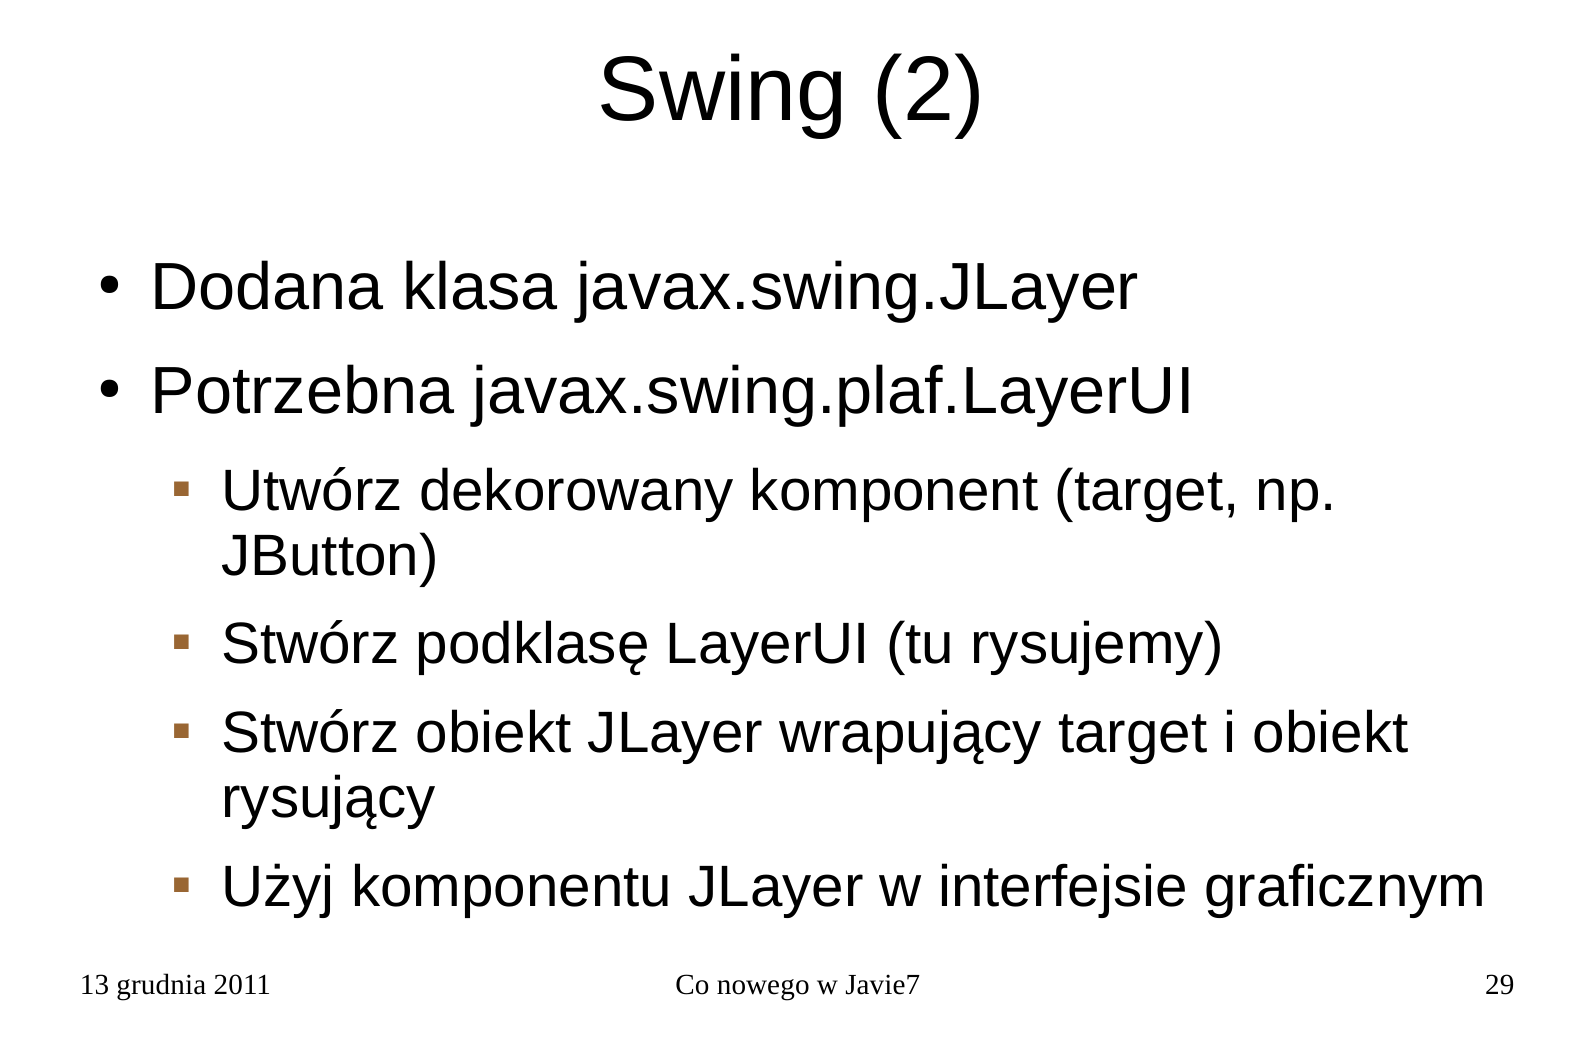

# Swing (2)
Dodana klasa javax.swing.JLayer
Potrzebna javax.swing.plaf.LayerUI
Utwórz dekorowany komponent (target, np. JButton)
Stwórz podklasę LayerUI (tu rysujemy)
Stwórz obiekt JLayer wrapujący target i obiekt rysujący
Użyj komponentu JLayer w interfejsie graficznym
13 grudnia 2011
Co nowego w Javie7
29